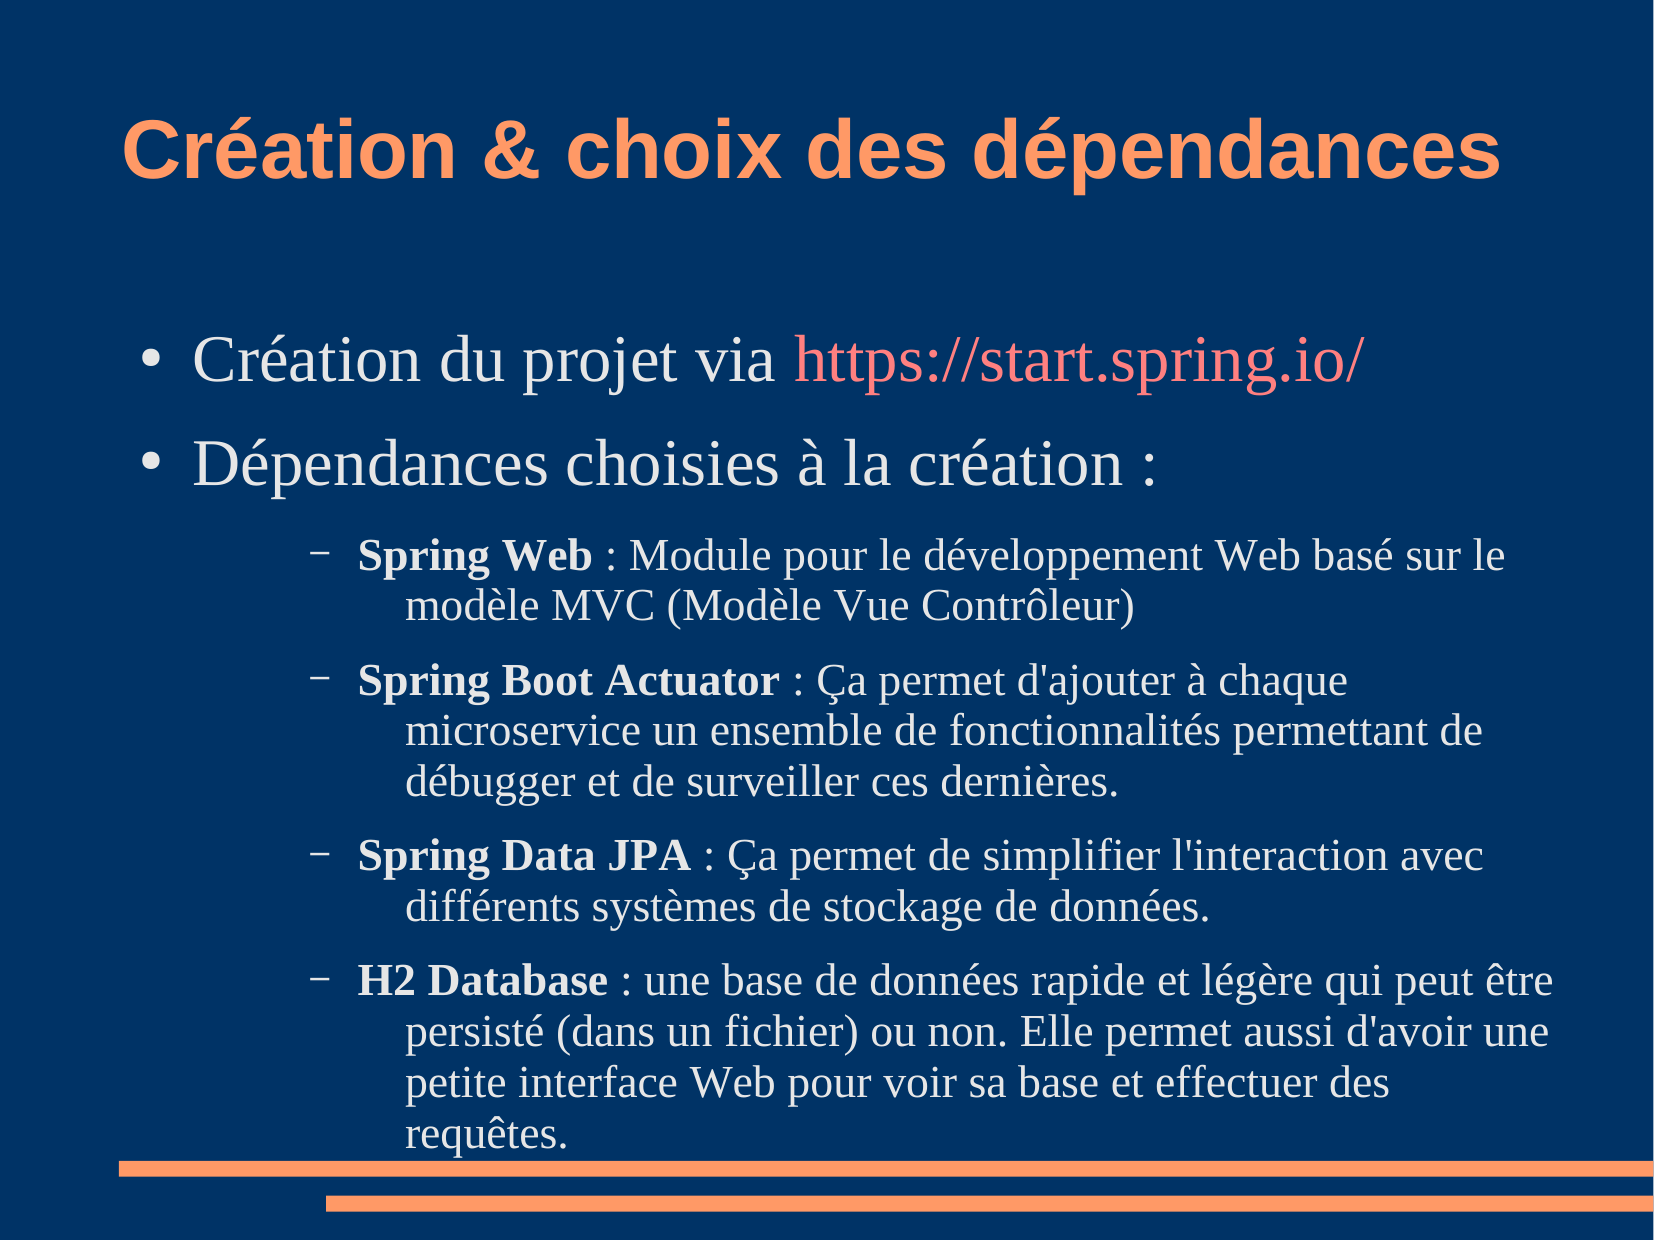

# Création & choix des dépendances
Création du projet via https://start.spring.io/
Dépendances choisies à la création :
Spring Web : Module pour le développement Web basé sur le modèle MVC (Modèle Vue Contrôleur)
Spring Boot Actuator : Ça permet d'ajouter à chaque microservice un ensemble de fonctionnalités permettant de débugger et de surveiller ces dernières.
Spring Data JPA : Ça permet de simplifier l'interaction avec différents systèmes de stockage de données.
H2 Database : une base de données rapide et légère qui peut être persisté (dans un fichier) ou non. Elle permet aussi d'avoir une petite interface Web pour voir sa base et effectuer des requêtes.